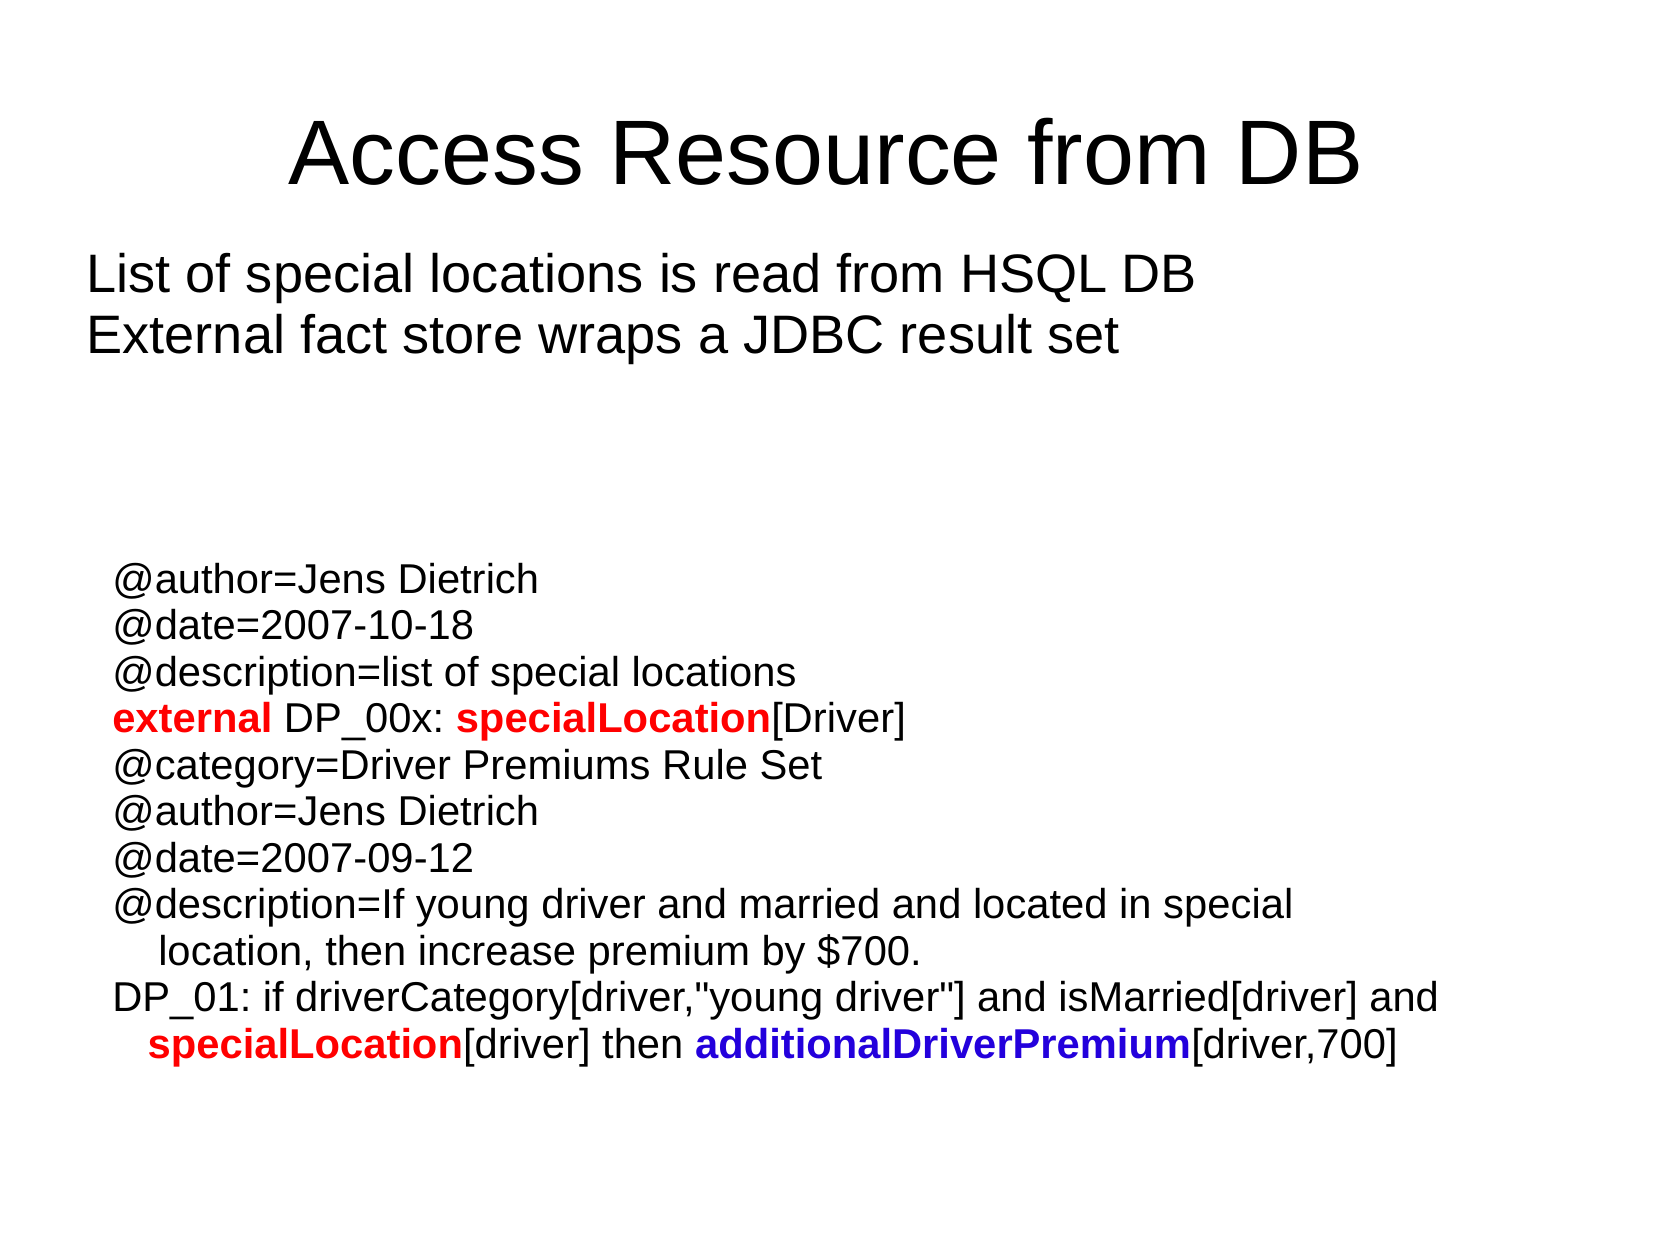

# Access Resource from DB
List of special locations is read from HSQL DB
External fact store wraps a JDBC result set
@author=Jens Dietrich
@date=2007-10-18
@description=list of special locations
external DP_00x: specialLocation[Driver]
@category=Driver Premiums Rule Set
@author=Jens Dietrich
@date=2007-09-12
@description=If young driver and married and located in special
 location, then increase premium by $700.
DP_01: if driverCategory[driver,"young driver"] and isMarried[driver] and specialLocation[driver] then additionalDriverPremium[driver,700]